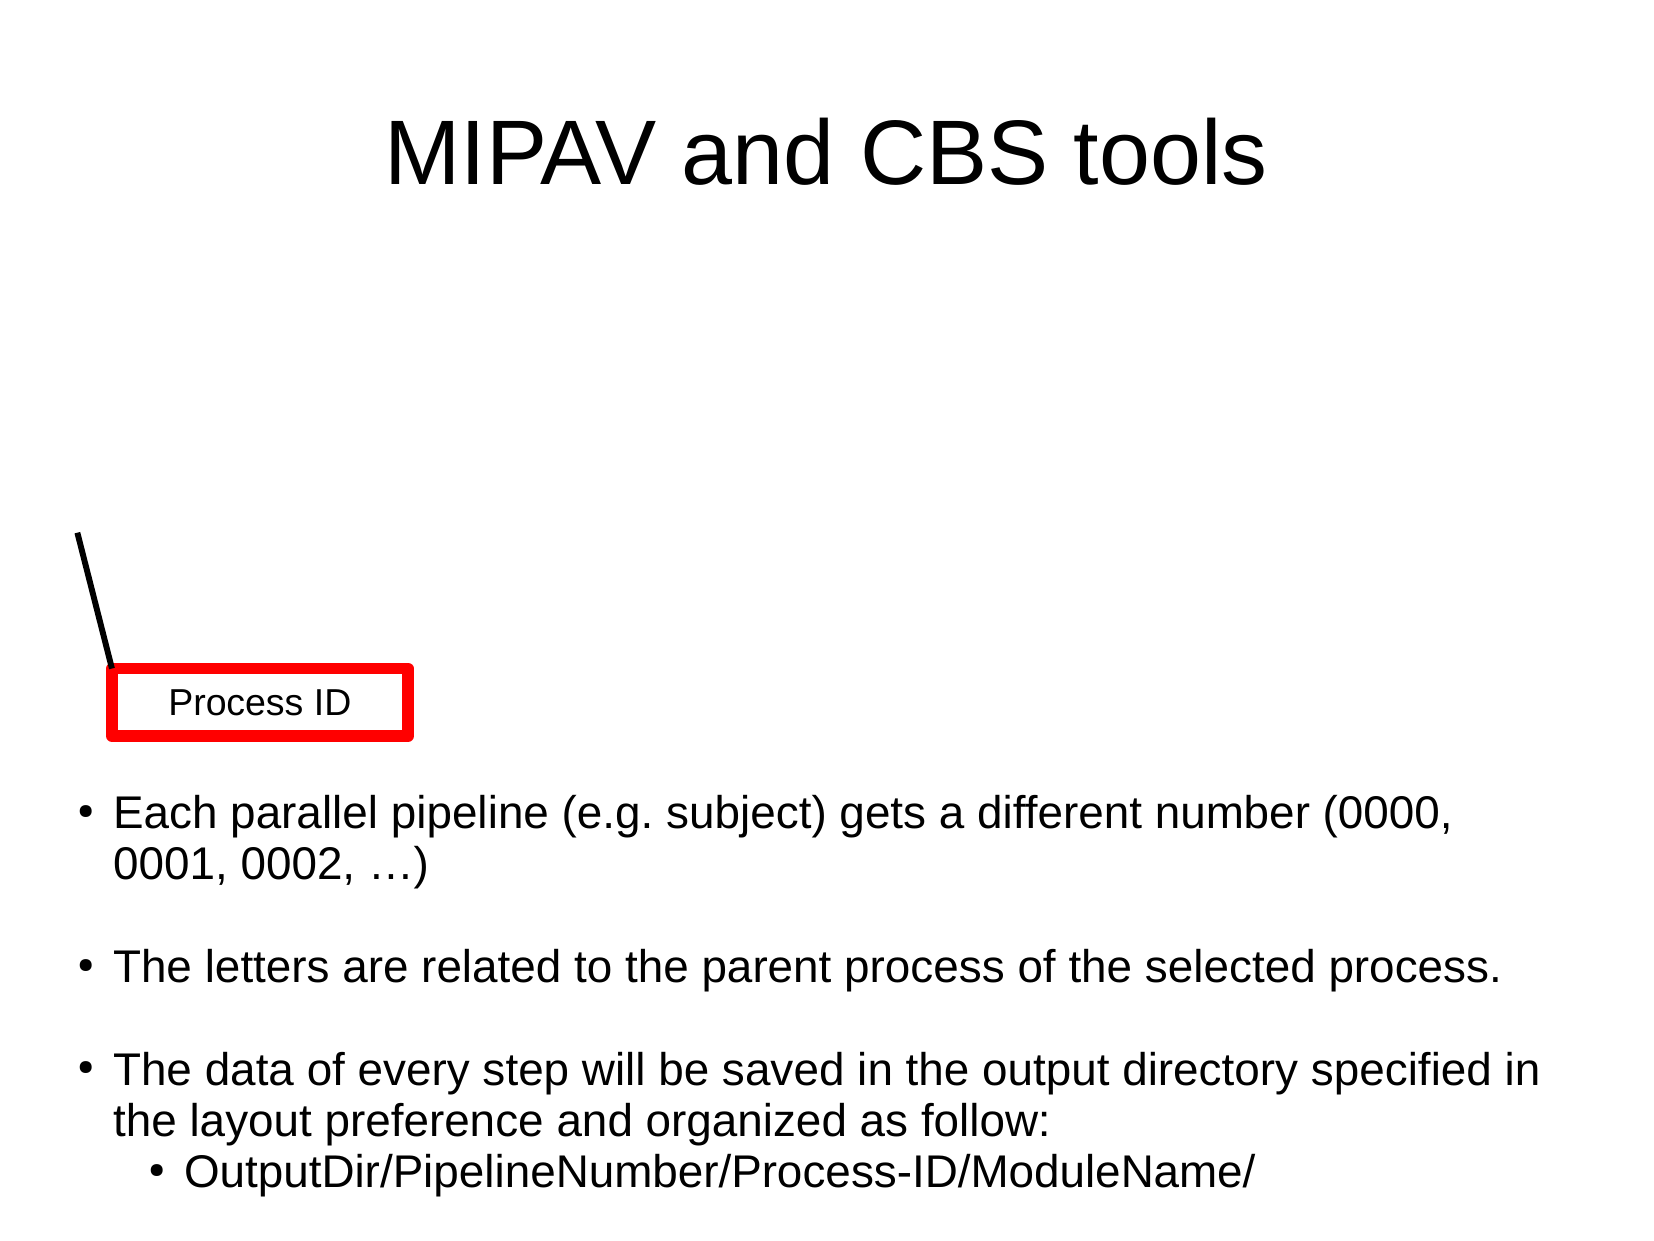

# MIPAV and CBS tools
Process ID
Each parallel pipeline (e.g. subject) gets a different number (0000, 0001, 0002, …)
The letters are related to the parent process of the selected process.
The data of every step will be saved in the output directory specified in the layout preference and organized as follow:
OutputDir/PipelineNumber/Process-ID/ModuleName/